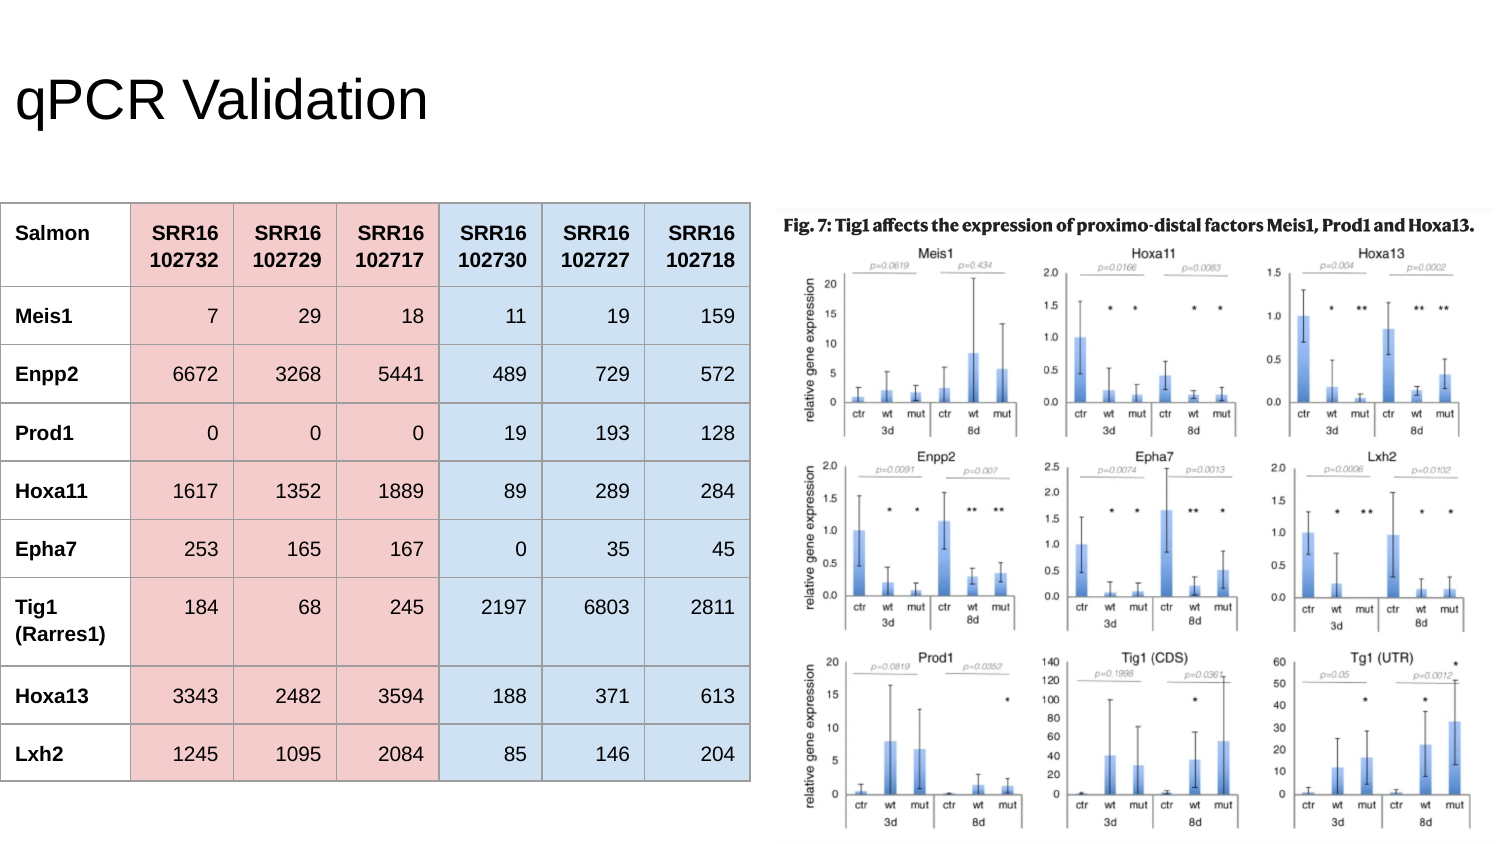

# qPCR Validation
| Salmon | SRR16102732 | SRR16102729 | SRR16102717 | SRR16102730 | SRR16102727 | SRR16102718 |
| --- | --- | --- | --- | --- | --- | --- |
| Meis1 | 7 | 29 | 18 | 11 | 19 | 159 |
| Enpp2 | 6672 | 3268 | 5441 | 489 | 729 | 572 |
| Prod1 | 0 | 0 | 0 | 19 | 193 | 128 |
| Hoxa11 | 1617 | 1352 | 1889 | 89 | 289 | 284 |
| Epha7 | 253 | 165 | 167 | 0 | 35 | 45 |
| Tig1 (Rarres1) | 184 | 68 | 245 | 2197 | 6803 | 2811 |
| Hoxa13 | 3343 | 2482 | 3594 | 188 | 371 | 613 |
| Lxh2 | 1245 | 1095 | 2084 | 85 | 146 | 204 |